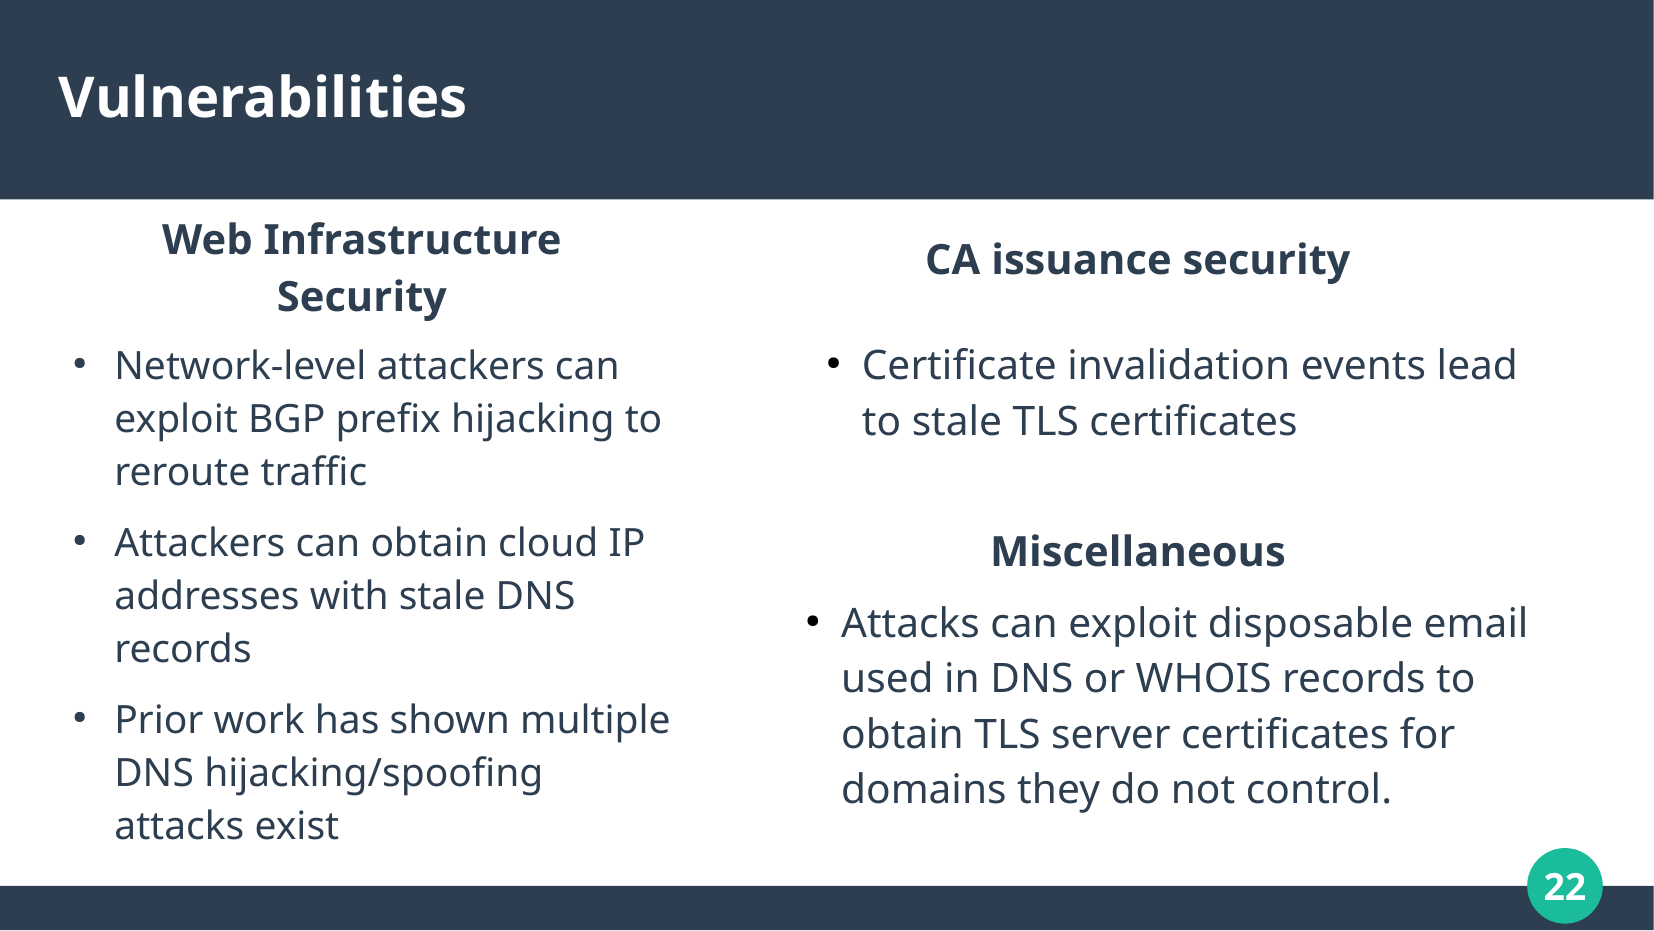

# Vulnerabilities
CA issuance security
Web Infrastructure Security
Certificate invalidation events lead to stale TLS certificates
Network-level attackers can exploit BGP prefix hijacking to reroute traffic
Attackers can obtain cloud IP addresses with stale DNS records
Prior work has shown multiple DNS hijacking/spoofing attacks exist
Miscellaneous
Attacks can exploit disposable email used in DNS or WHOIS records to obtain TLS server certificates for domains they do not control.
22